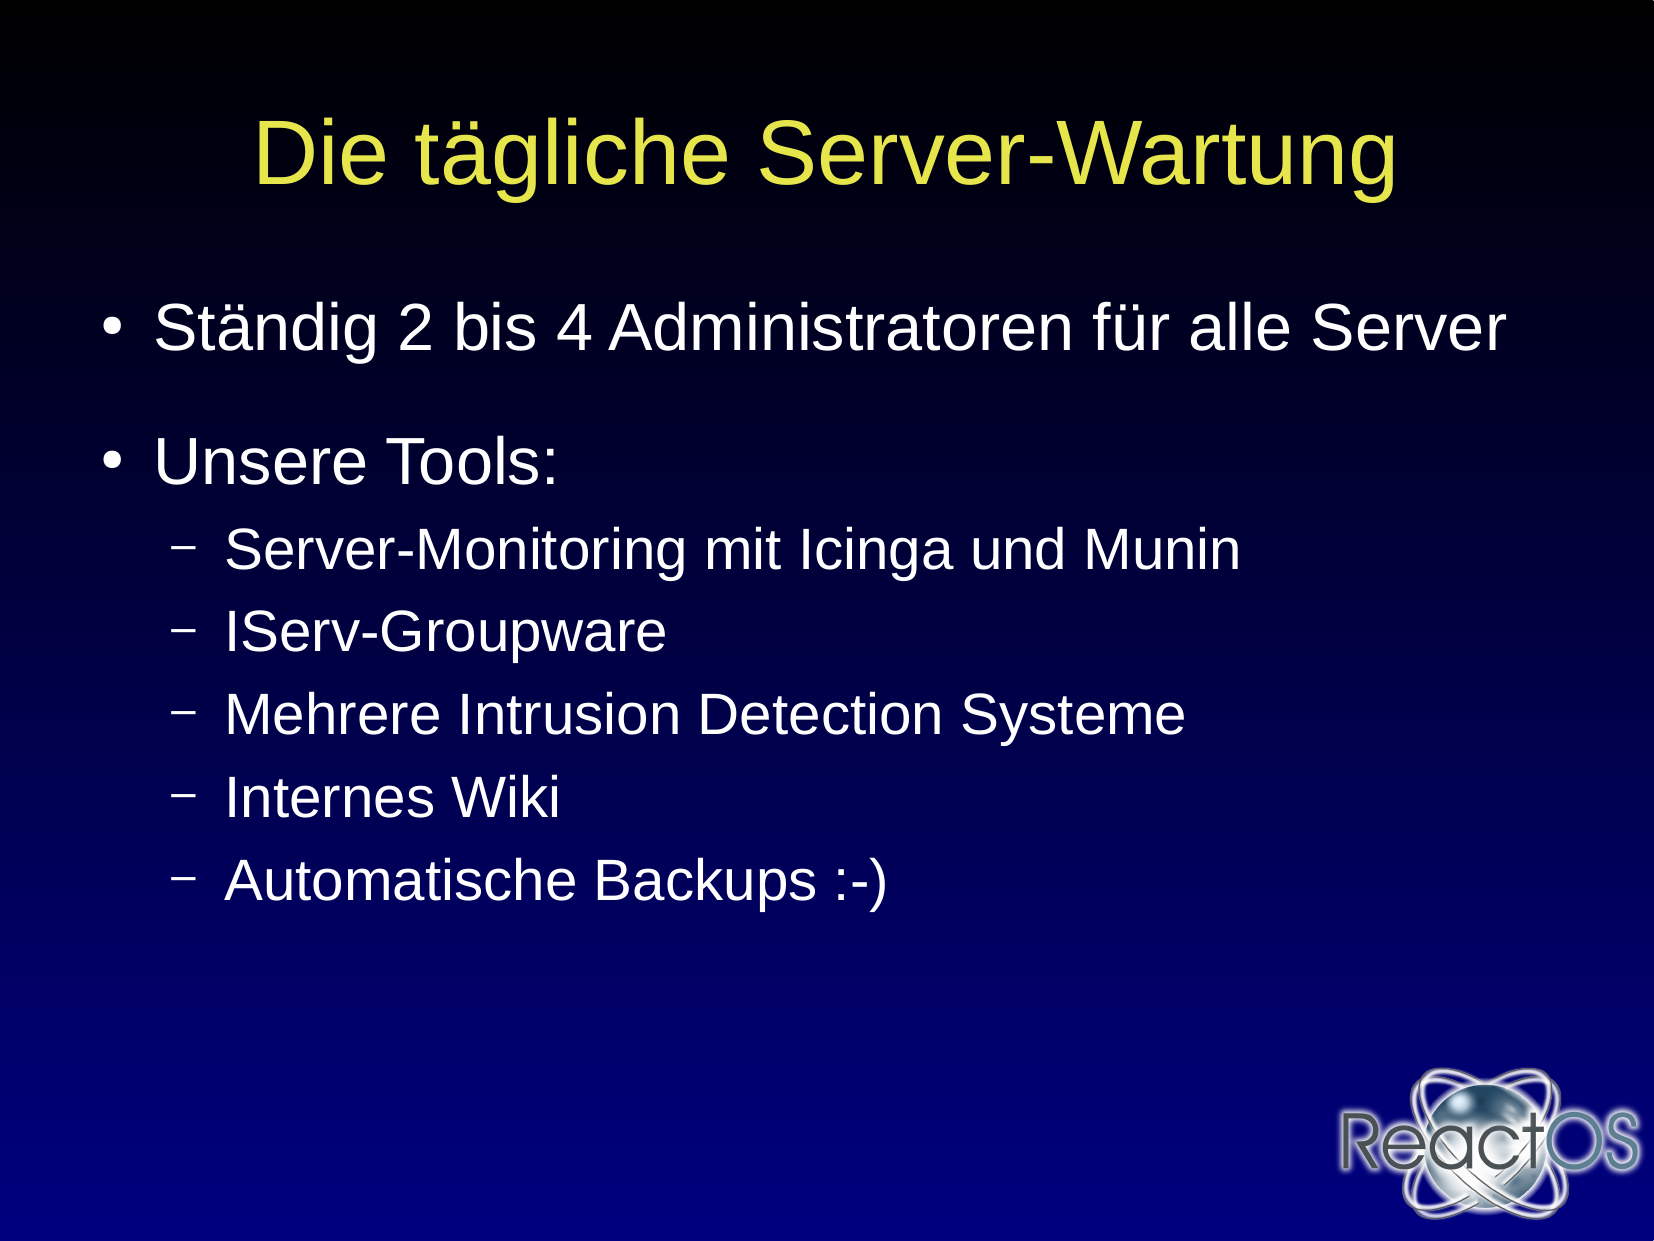

# Die tägliche Server-Wartung
Ständig 2 bis 4 Administratoren für alle Server
Unsere Tools:
Server-Monitoring mit Icinga und Munin
IServ-Groupware
Mehrere Intrusion Detection Systeme
Internes Wiki
Automatische Backups :-)